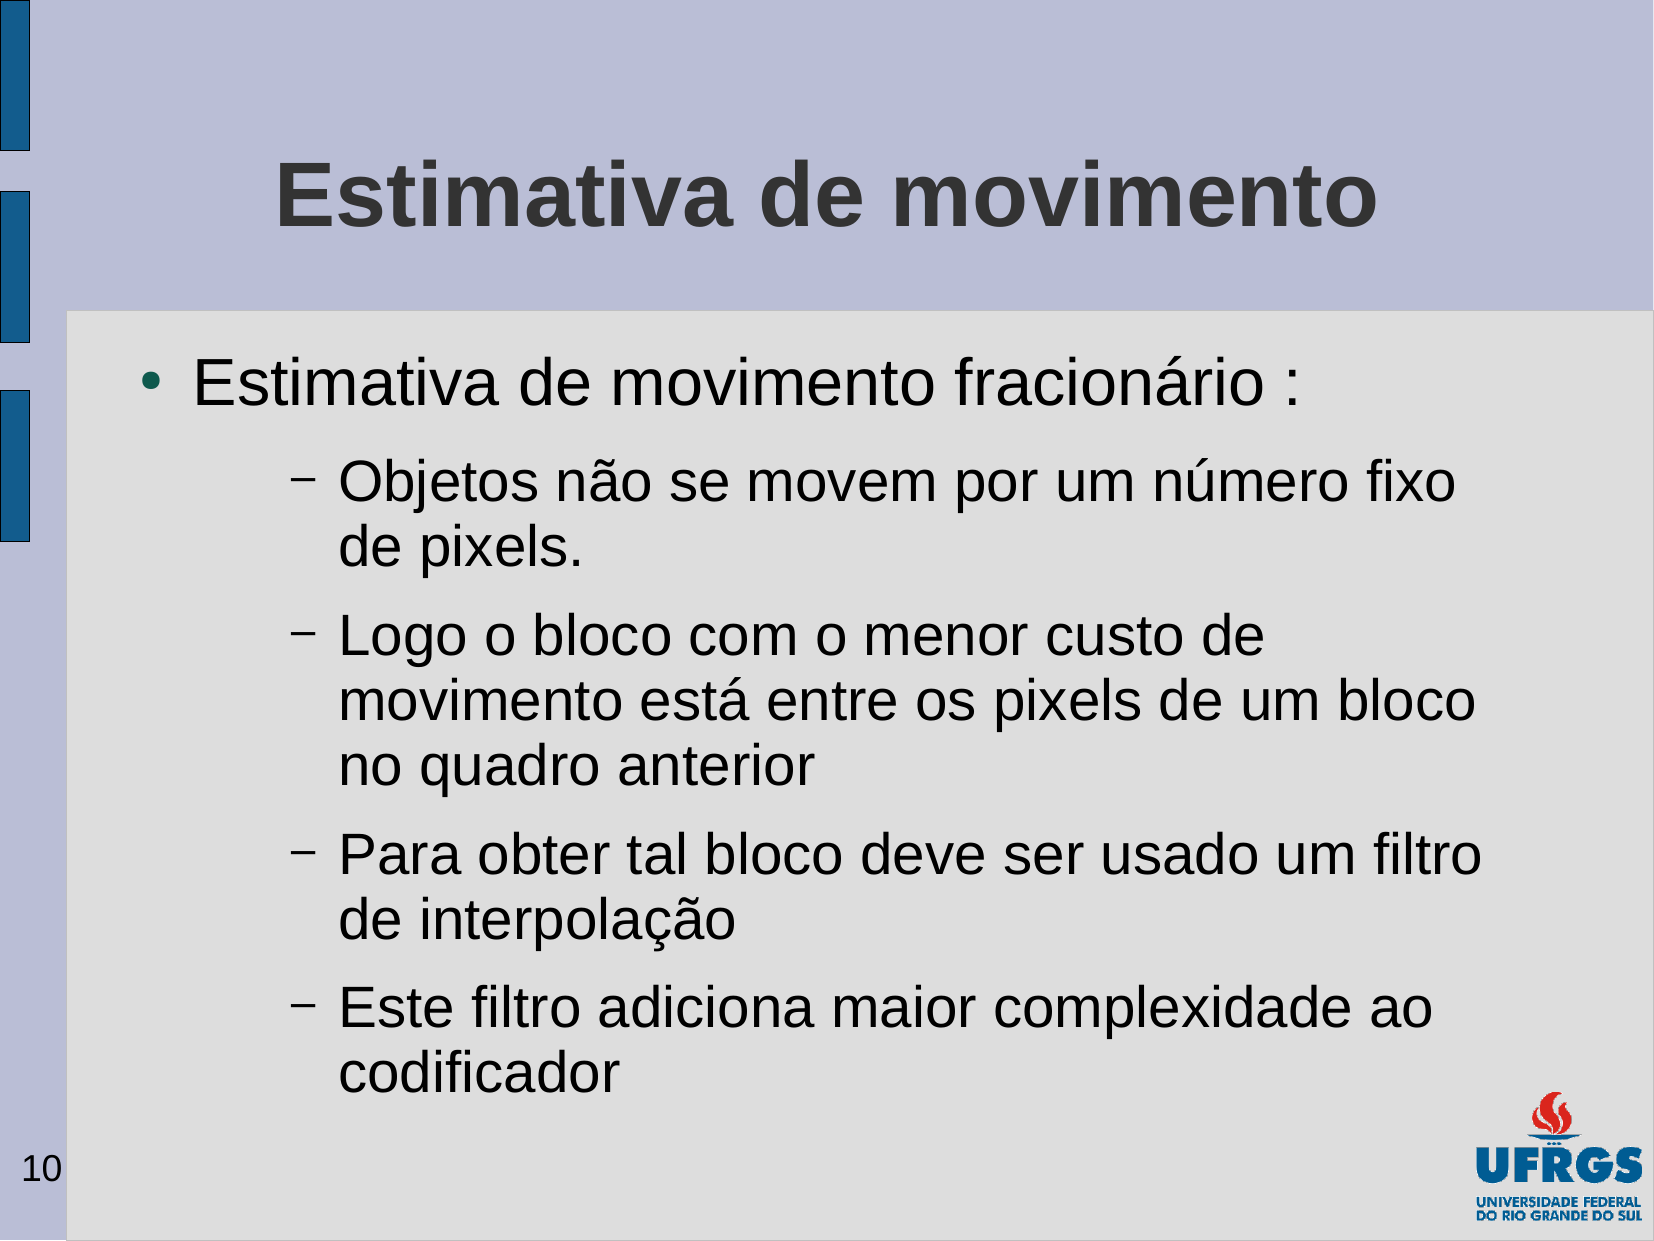

# Estimativa de movimento
Estimativa de movimento fracionário :
Objetos não se movem por um número fixo de pixels.
Logo o bloco com o menor custo de movimento está entre os pixels de um bloco no quadro anterior
Para obter tal bloco deve ser usado um filtro de interpolação
Este filtro adiciona maior complexidade ao codificador